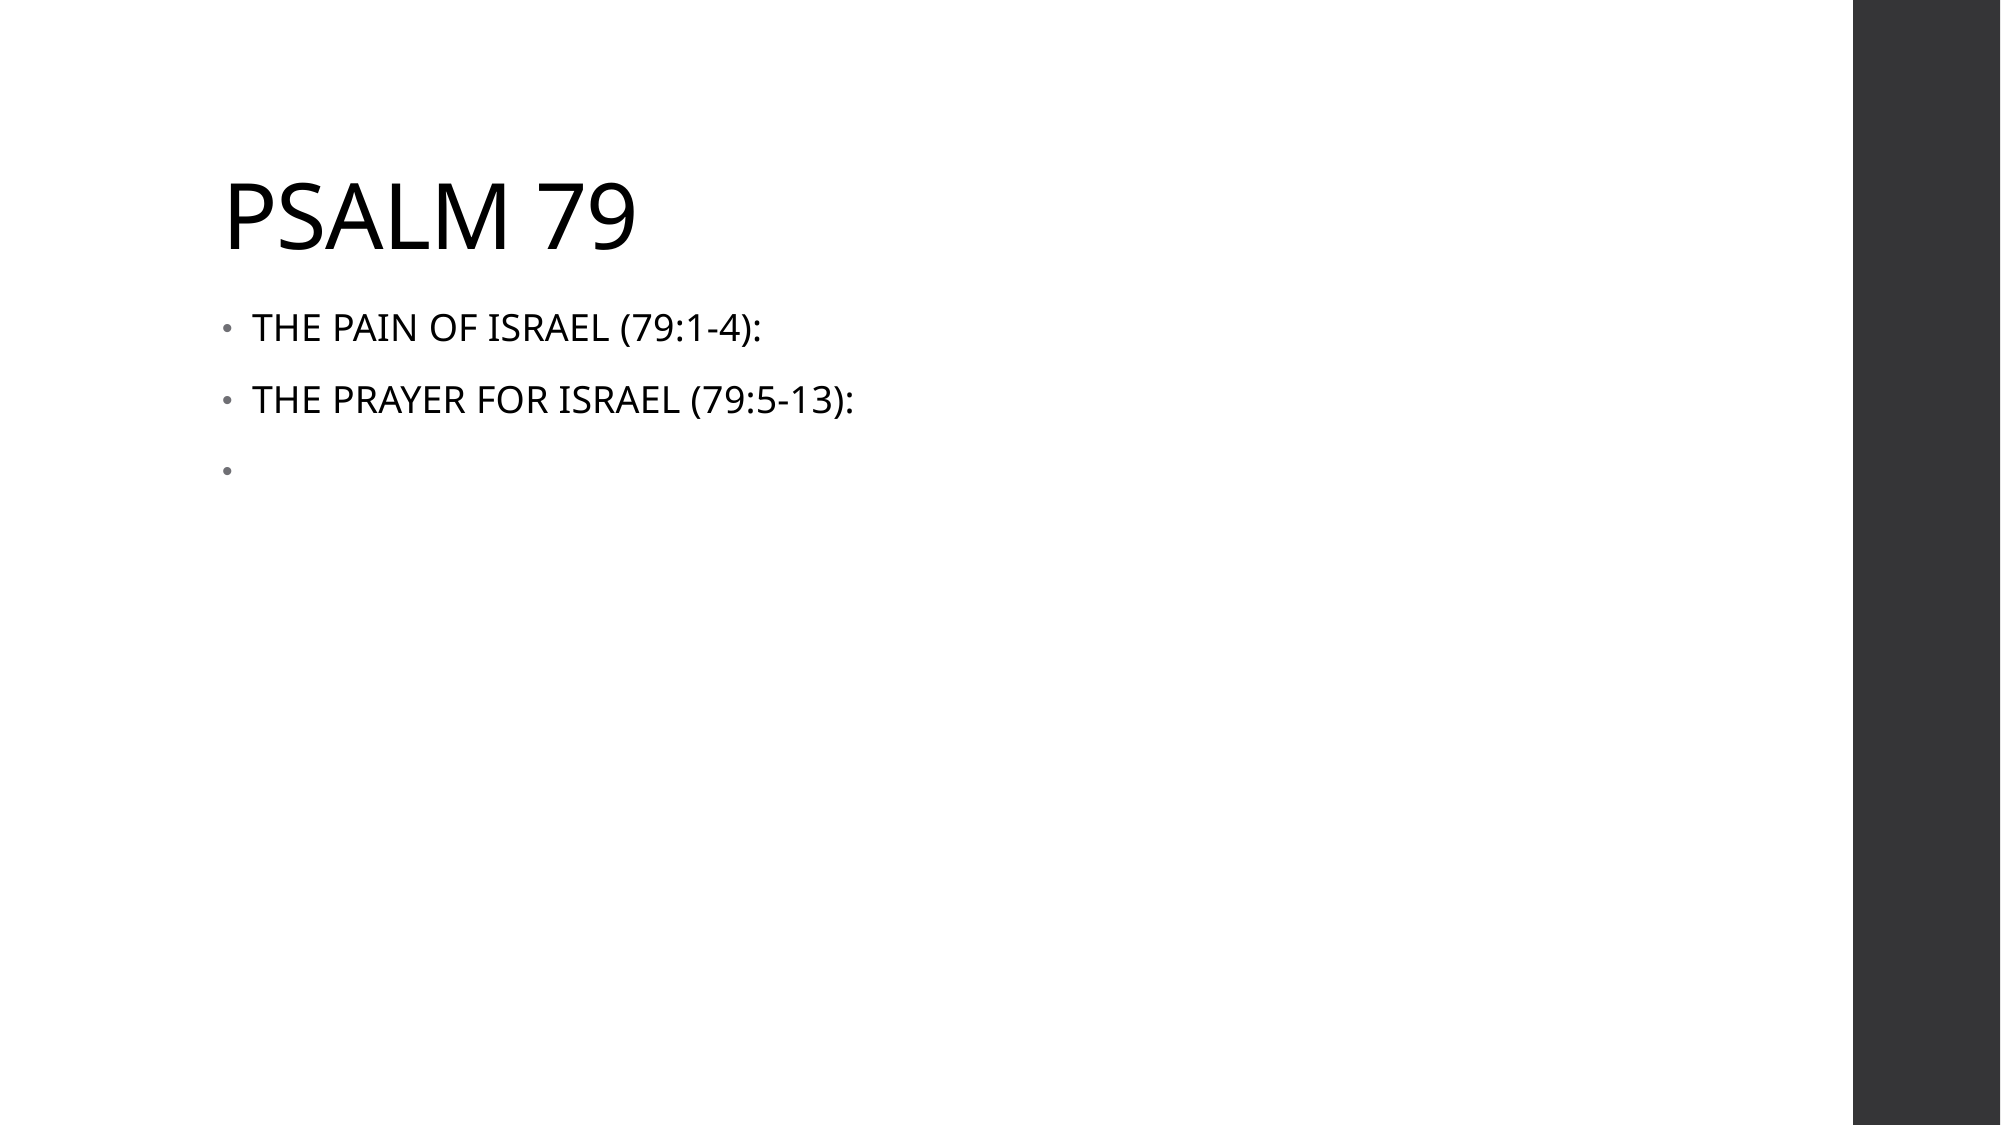

# PSALM 79
THE PAIN OF ISRAEL (79:1-4):
THE PRAYER FOR ISRAEL (79:5-13):